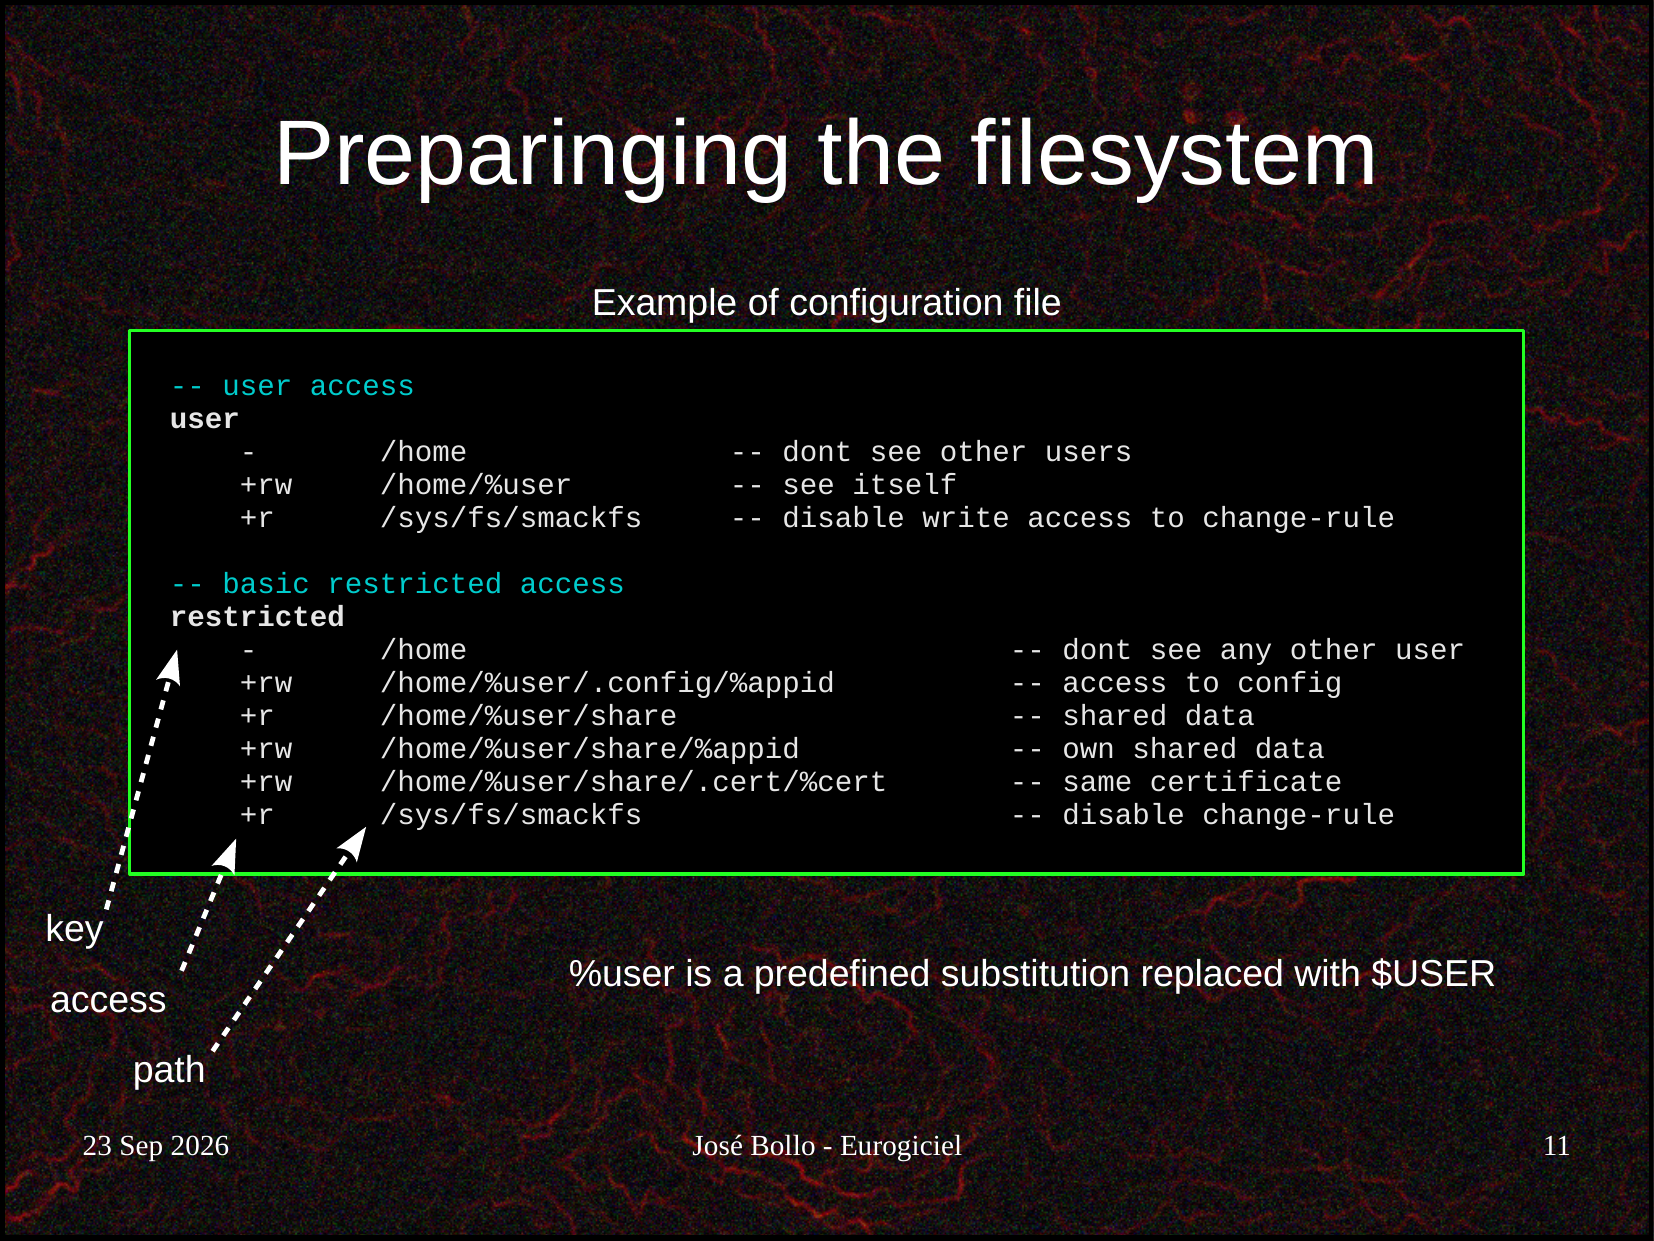

# Preparinging the filesystem
Example of configuration file
-- user access
user
 - /home -- dont see other users
 +rw /home/%user -- see itself
 +r /sys/fs/smackfs -- disable write access to change-rule
-- basic restricted access
restricted
 - /home -- dont see any other user
 +rw /home/%user/.config/%appid -- access to config
 +r /home/%user/share -- shared data
 +rw /home/%user/share/%appid -- own shared data
 +rw /home/%user/share/.cert/%cert -- same certificate
 +r /sys/fs/smackfs -- disable change-rule
key
%user is a predefined substitution replaced with $USER
access
path
José Bollo - Eurogiciel
11